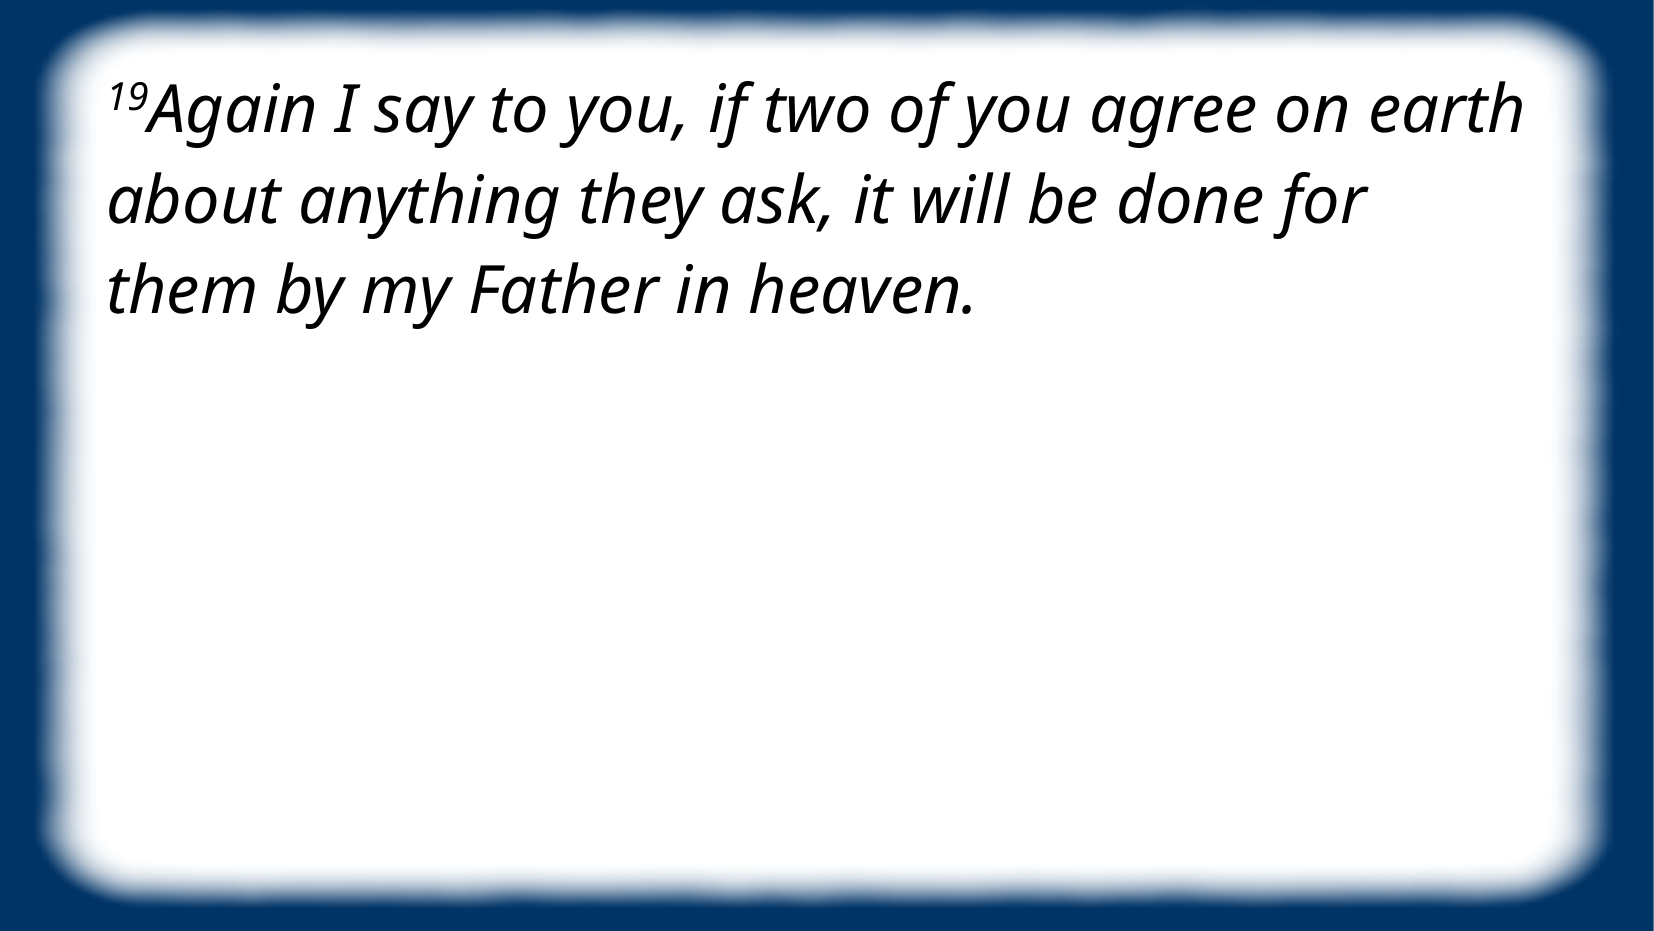

19Again I say to you, if two of you agree on earth about anything they ask, it will be done for them by my Father in heaven.